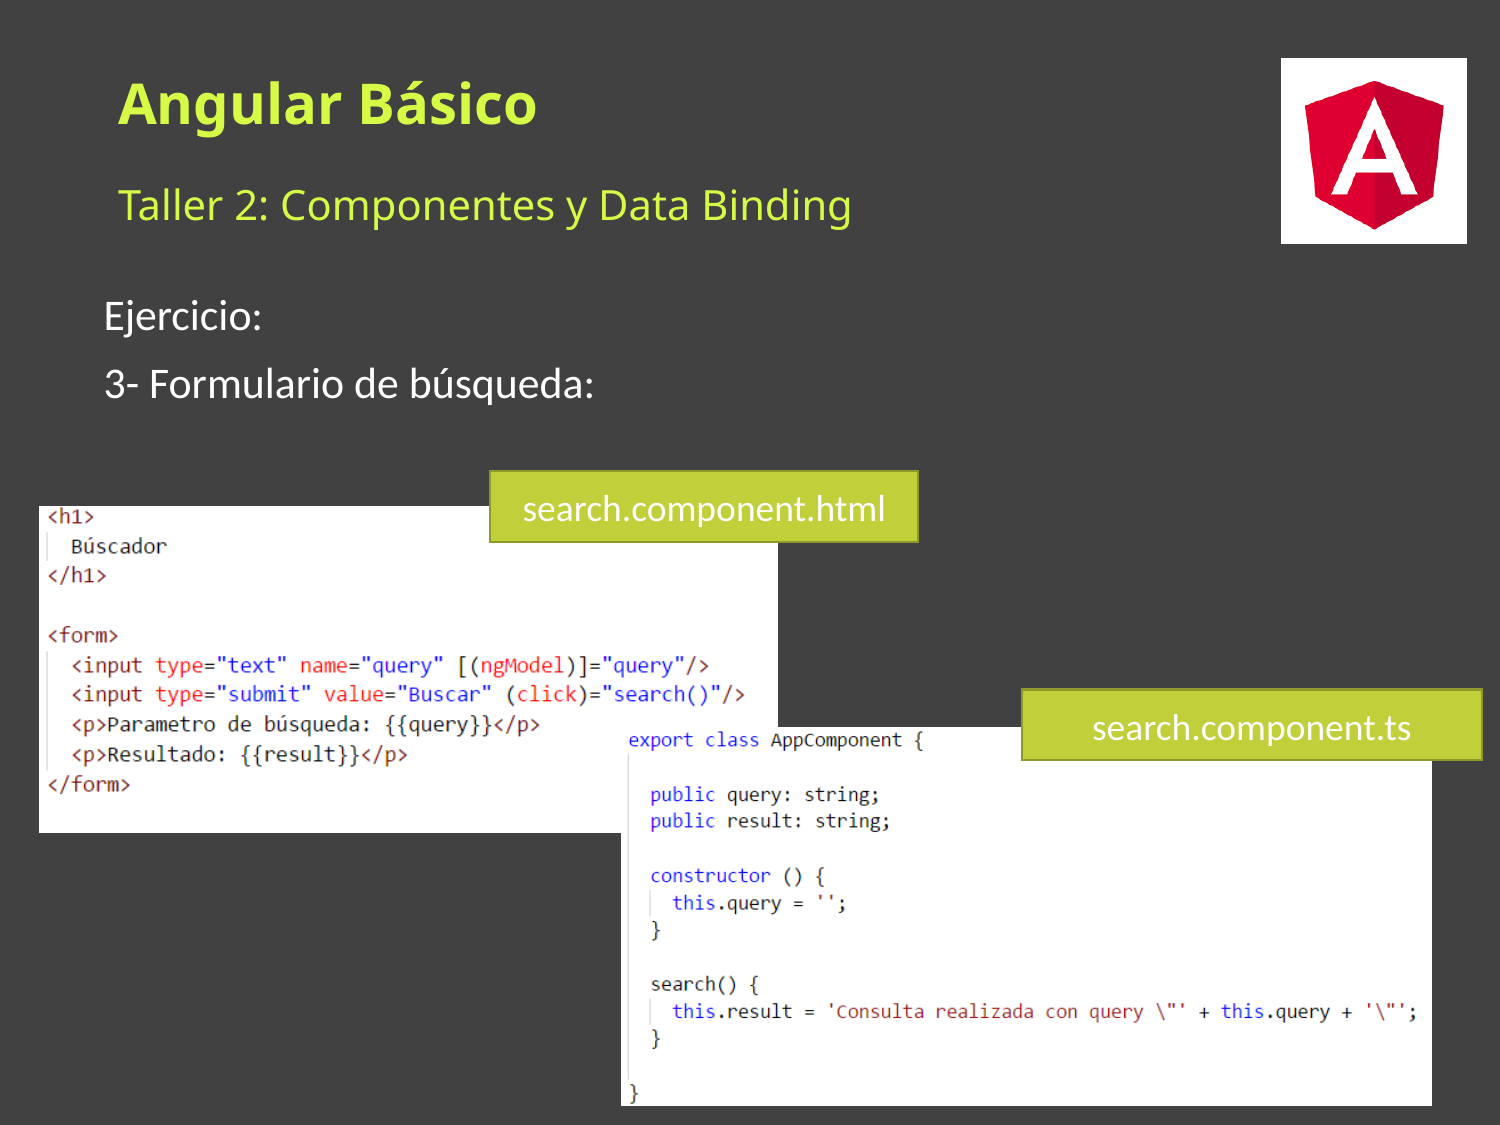

# Angular Básico
Taller 2: Componentes y Data Binding
Ejercicio:
3- Formulario de búsqueda:
search.component.html
search.component.ts